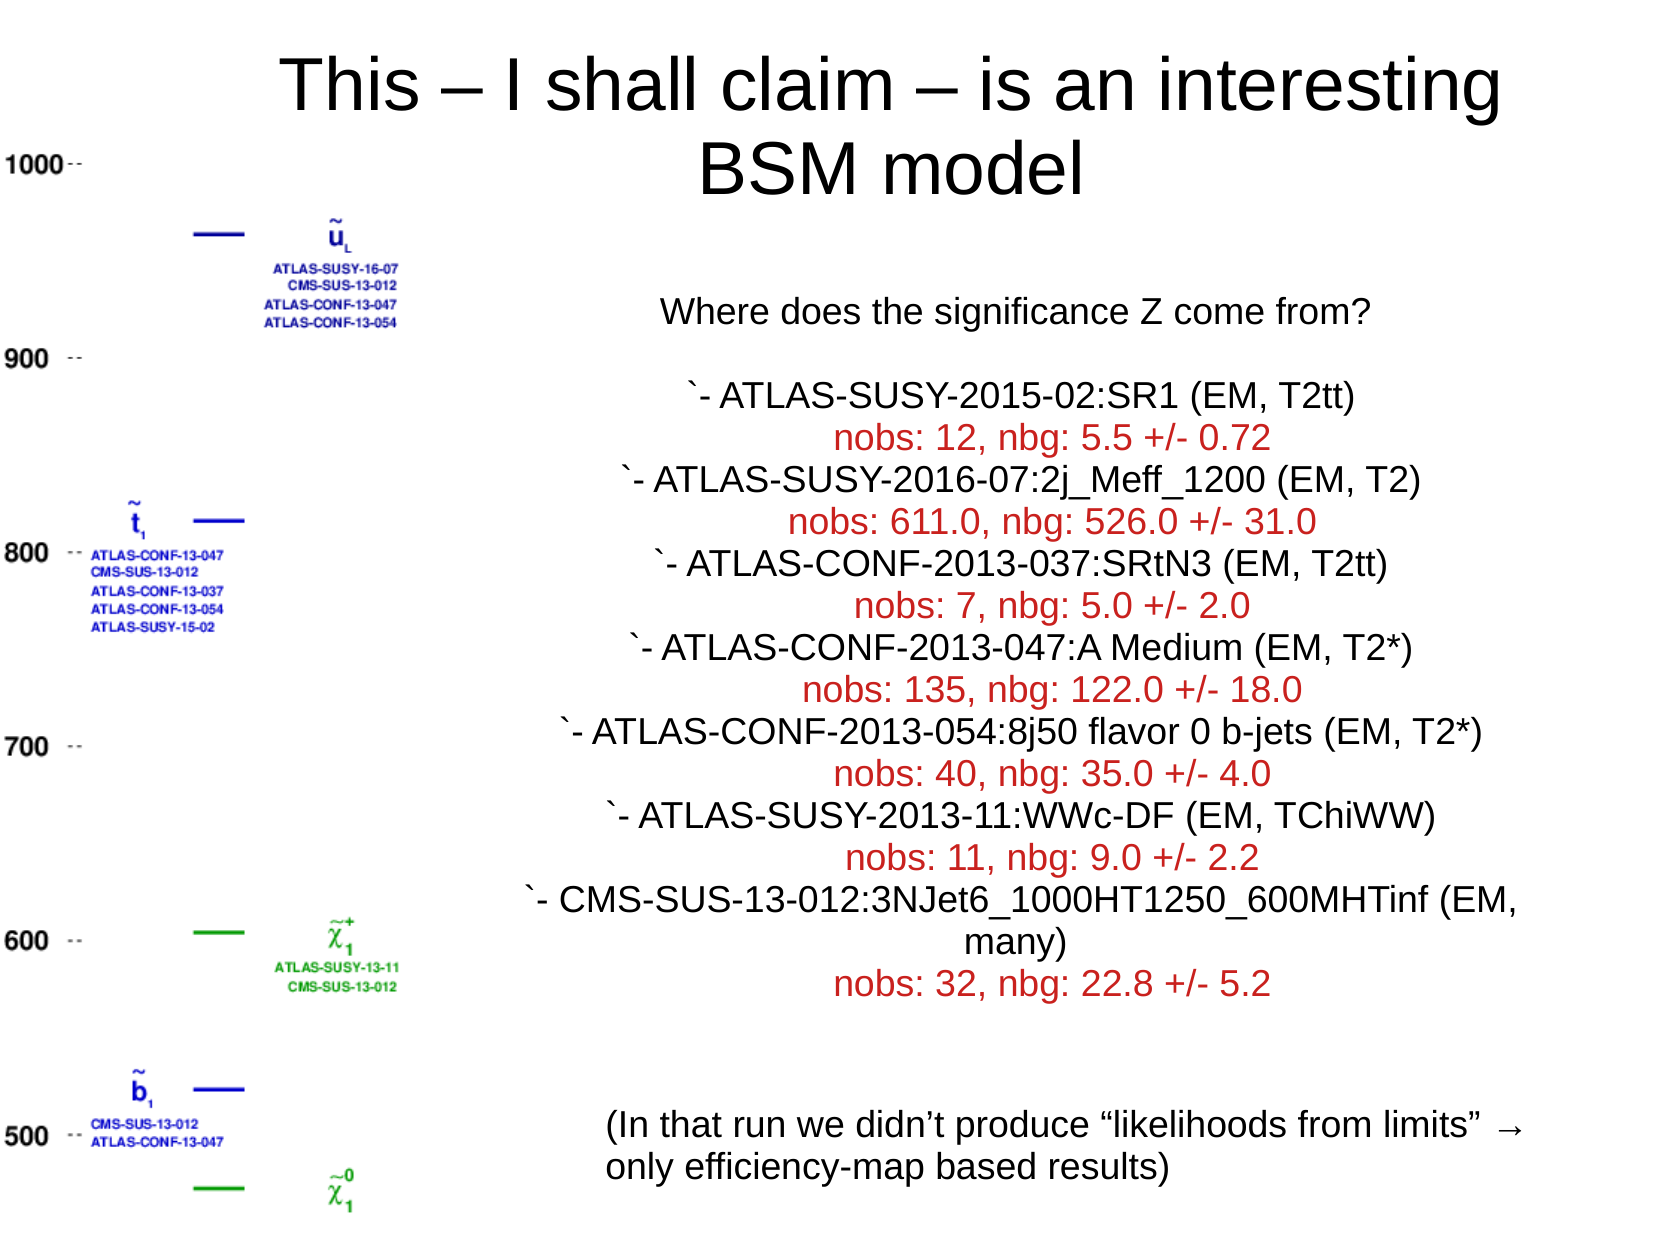

This – I shall claim – is an interesting BSM model
Where does the significance Z come from?
 `- ATLAS-SUSY-2015-02:SR1 (EM, T2tt)
 nobs: 12, nbg: 5.5 +/- 0.72
 `- ATLAS-SUSY-2016-07:2j_Meff_1200 (EM, T2)
 nobs: 611.0, nbg: 526.0 +/- 31.0
 `- ATLAS-CONF-2013-037:SRtN3 (EM, T2tt)
 nobs: 7, nbg: 5.0 +/- 2.0
 `- ATLAS-CONF-2013-047:A Medium (EM, T2*)
 nobs: 135, nbg: 122.0 +/- 18.0
 `- ATLAS-CONF-2013-054:8j50 flavor 0 b-jets (EM, T2*)
 nobs: 40, nbg: 35.0 +/- 4.0
 `- ATLAS-SUSY-2013-11:WWc-DF (EM, TChiWW)
 nobs: 11, nbg: 9.0 +/- 2.2
 `- CMS-SUS-13-012:3NJet6_1000HT1250_600MHTinf (EM, many)
 nobs: 32, nbg: 22.8 +/- 5.2
(In that run we didn’t produce “likelihoods from limits” → only efficiency-map based results)